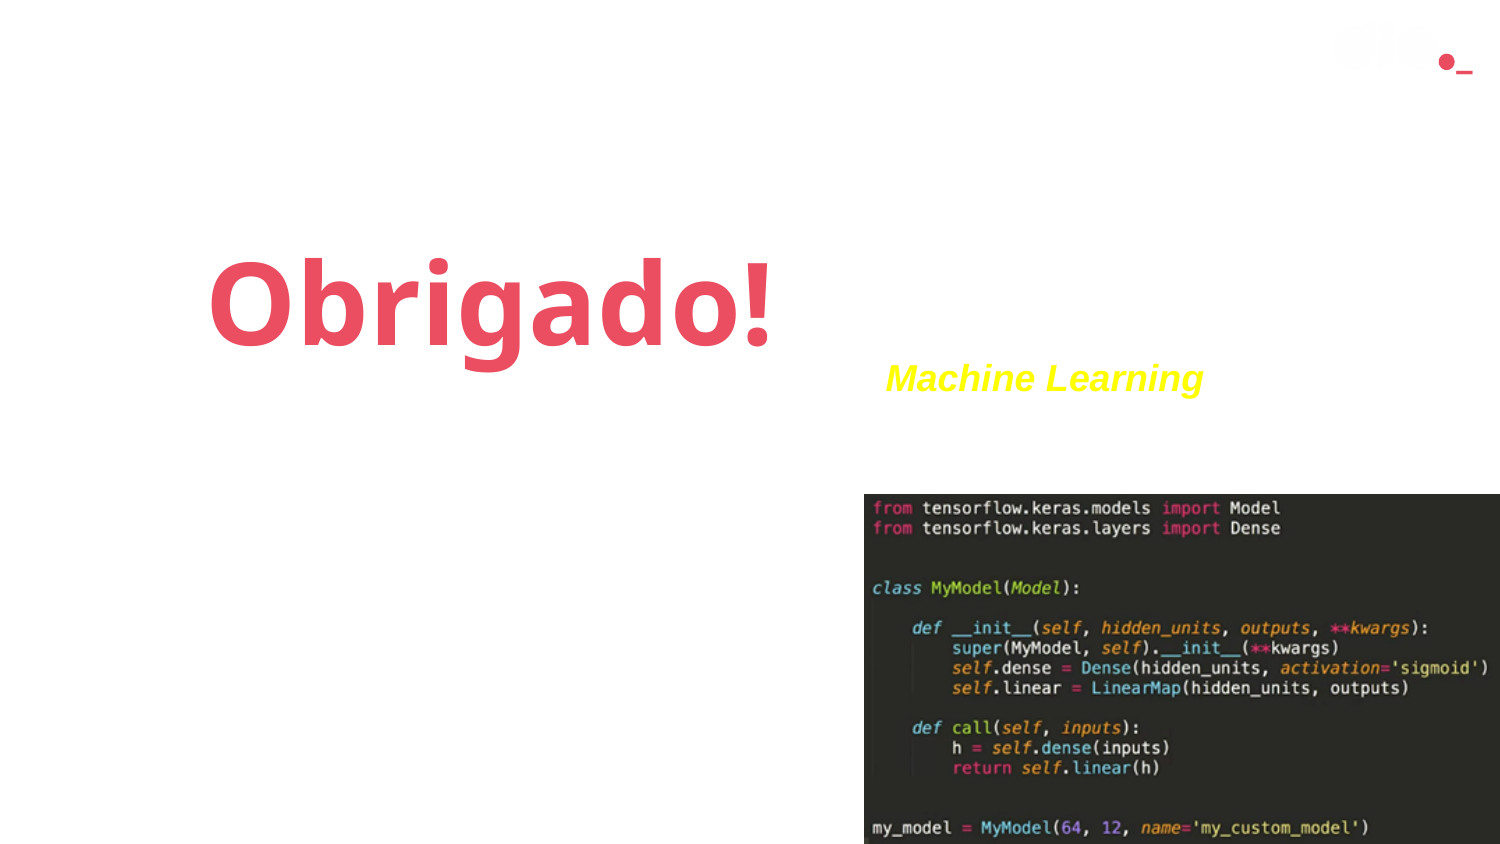

Obrigado!
 Machine Learning
Prof. Dr. Diego Bruno